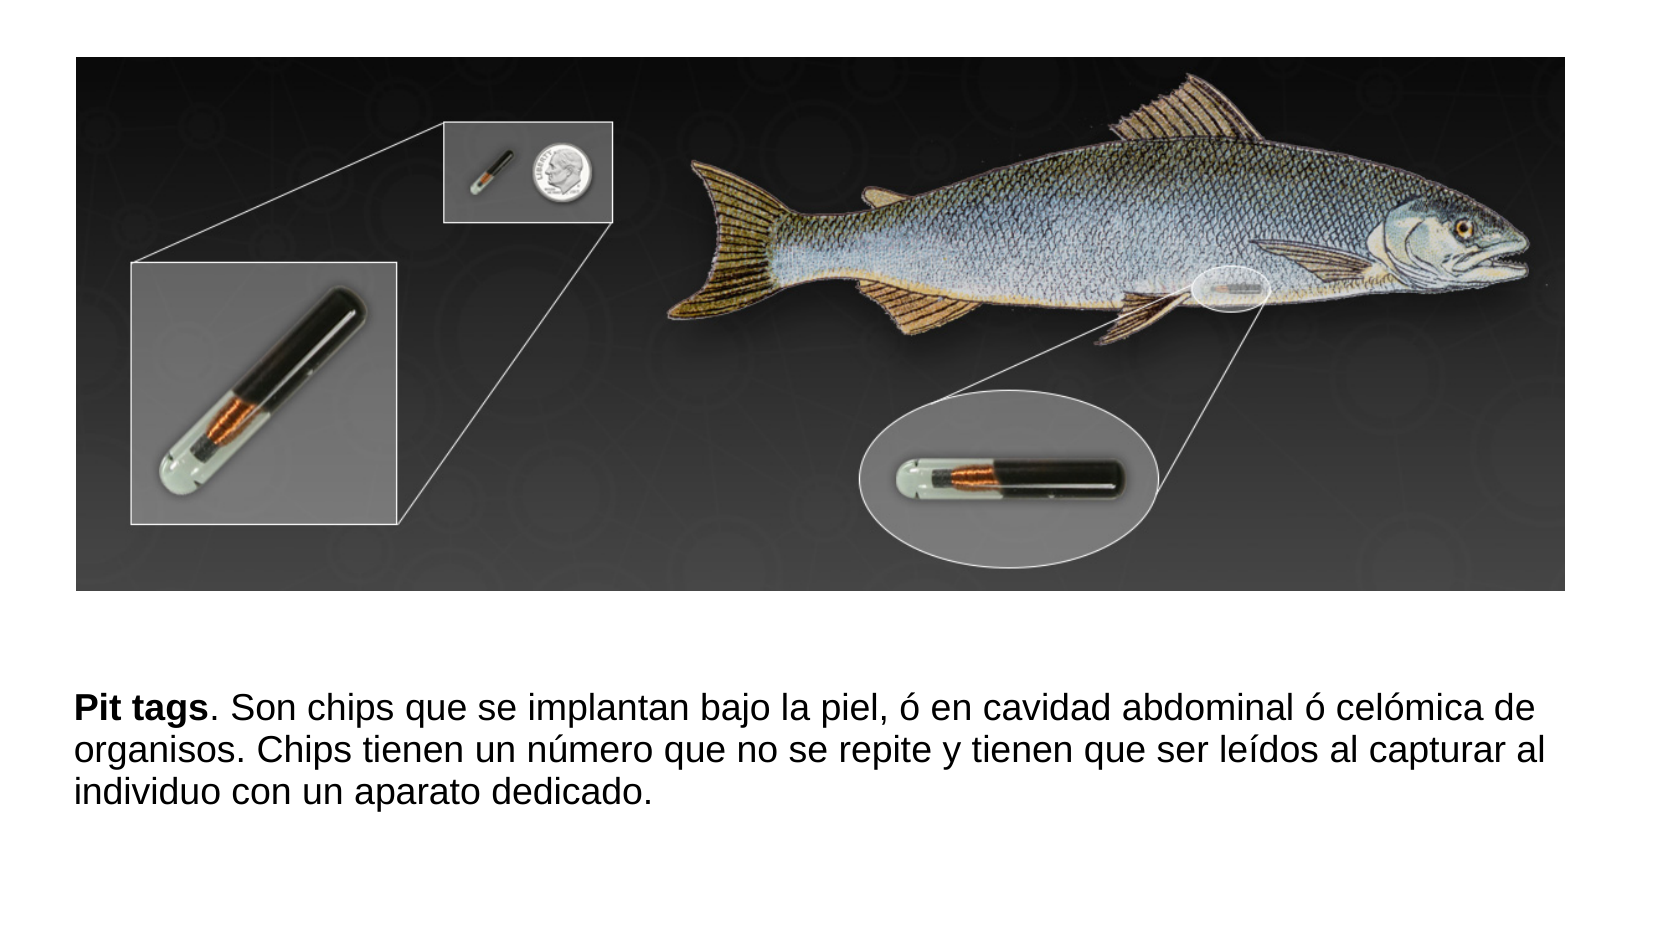

Pit tags. Son chips que se implantan bajo la piel, ó en cavidad abdominal ó celómica de organisos. Chips tienen un número que no se repite y tienen que ser leídos al capturar al individuo con un aparato dedicado.